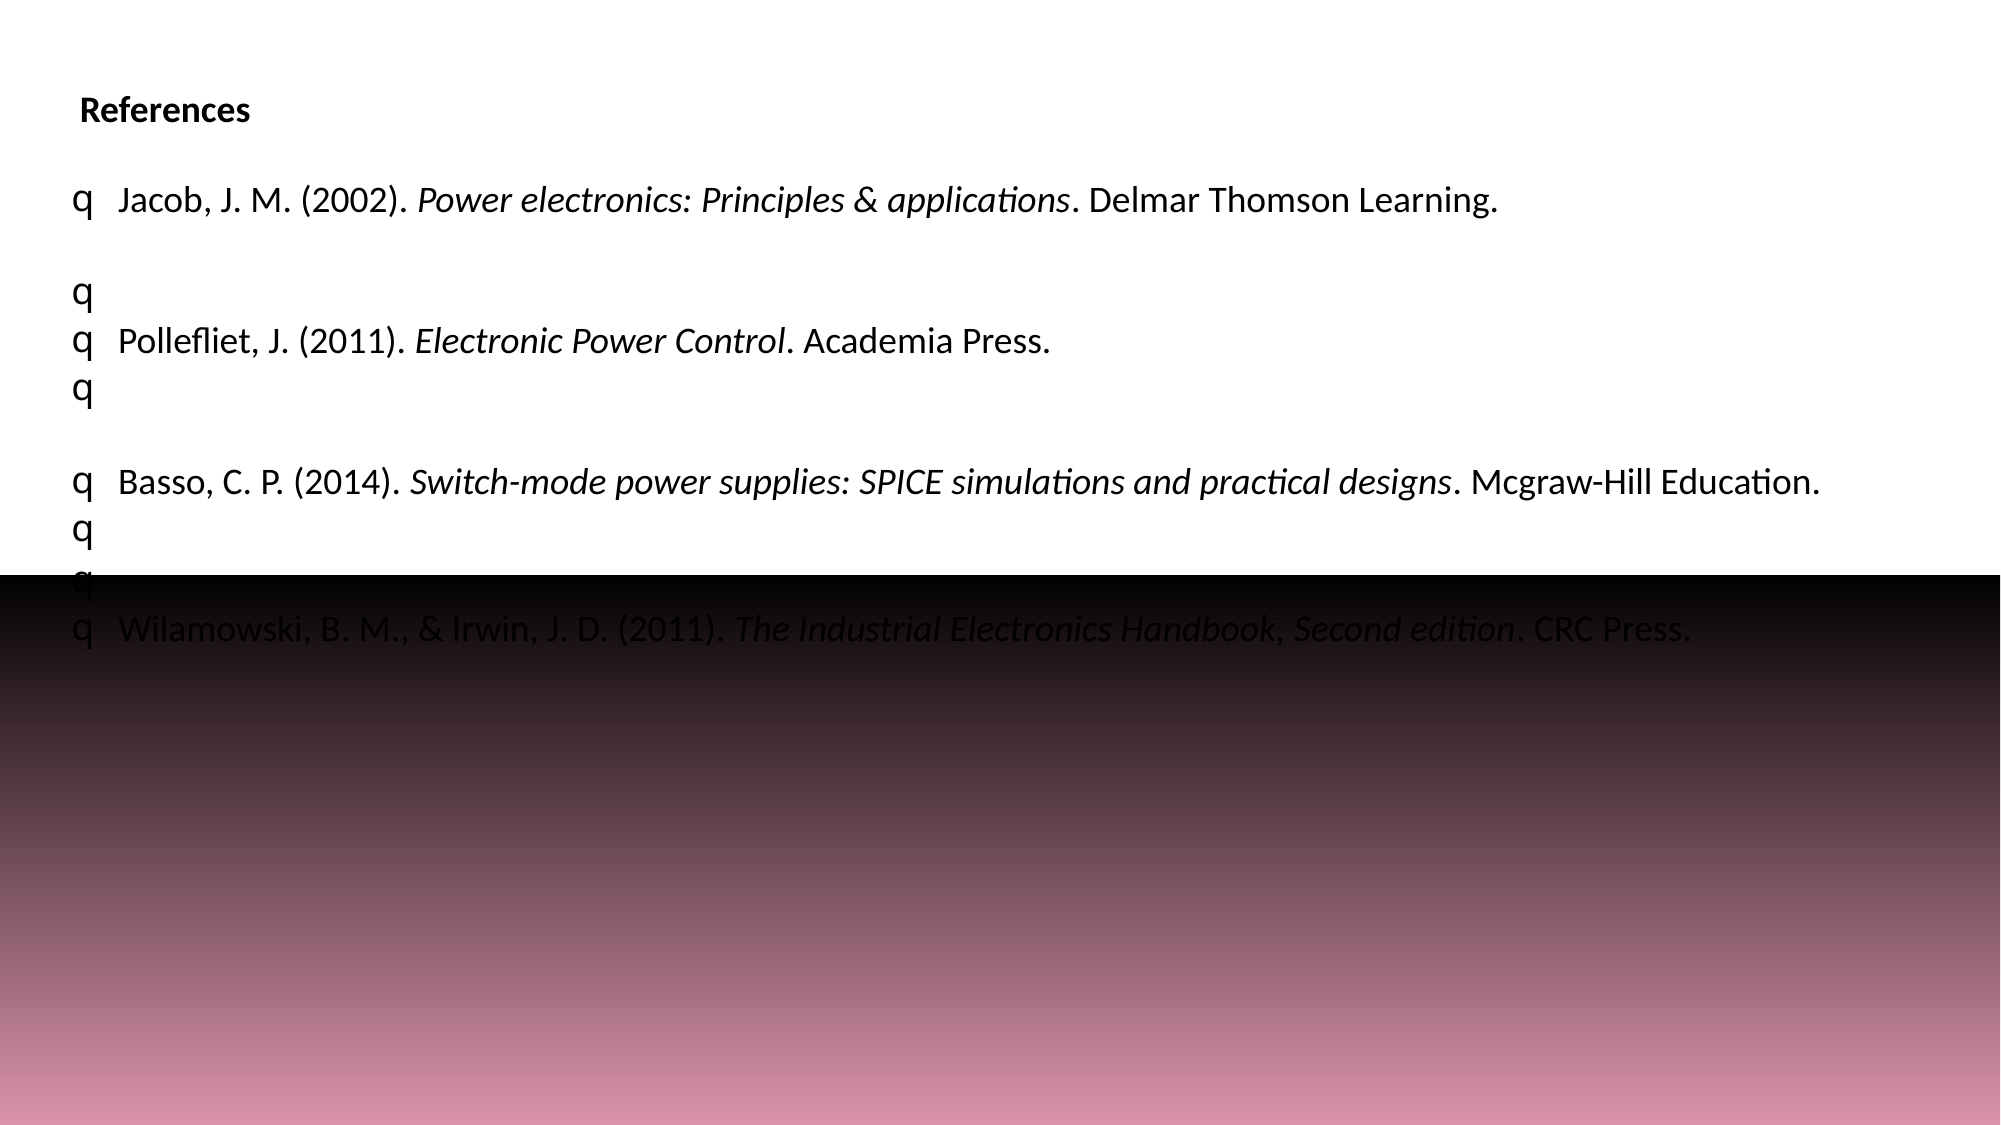

References
Jacob, J. M. (2002). Power electronics: Principles & applications. Delmar Thomson Learning.
Pollefliet, J. (2011). Electronic Power Control. Academia Press.
Basso, C. P. (2014). Switch-mode power supplies: SPICE simulations and practical designs. Mcgraw-Hill Education.
Wilamowski, B. M., & Irwin, J. D. (2011). The Industrial Electronics Handbook, Second edition. CRC Press.